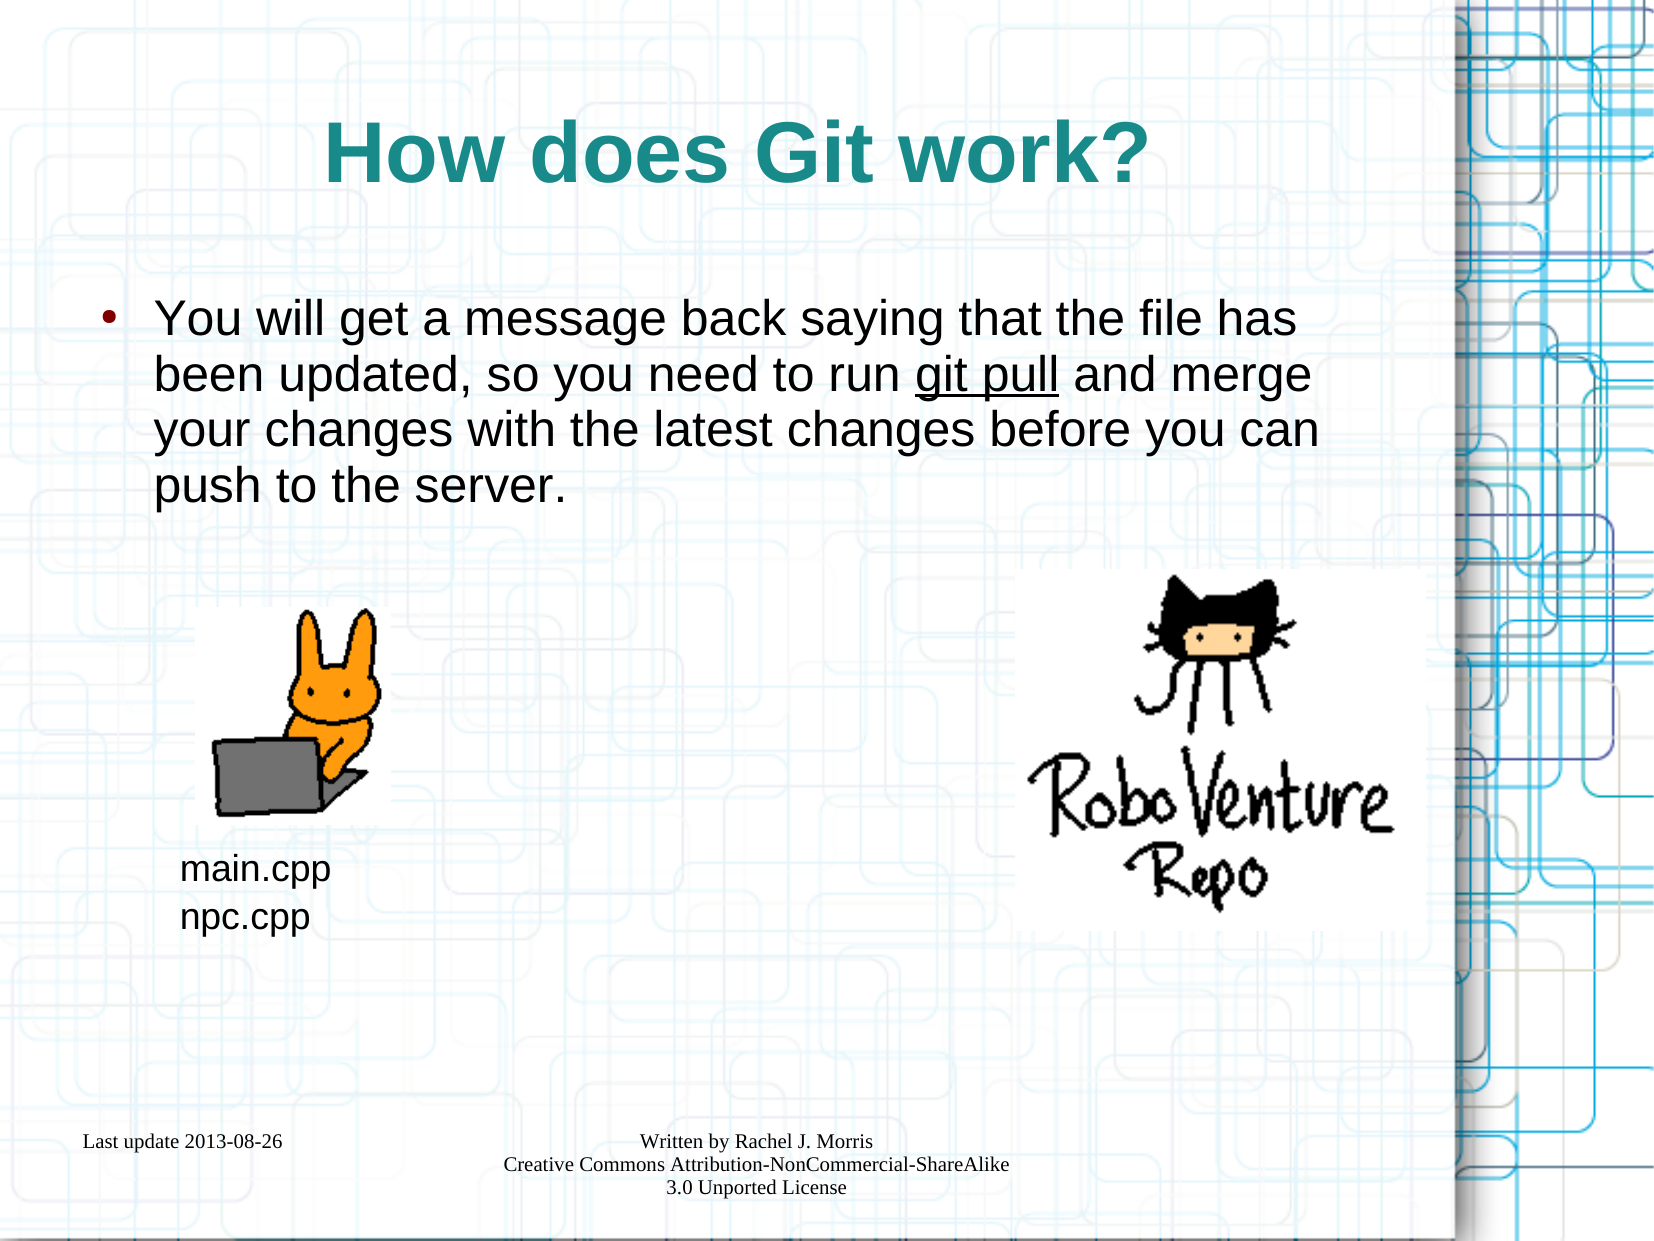

# How does Git work?
You will get a message back saying that the file has been updated, so you need to run git pull and merge your changes with the latest changes before you can push to the server.
main.cpp
npc.cpp